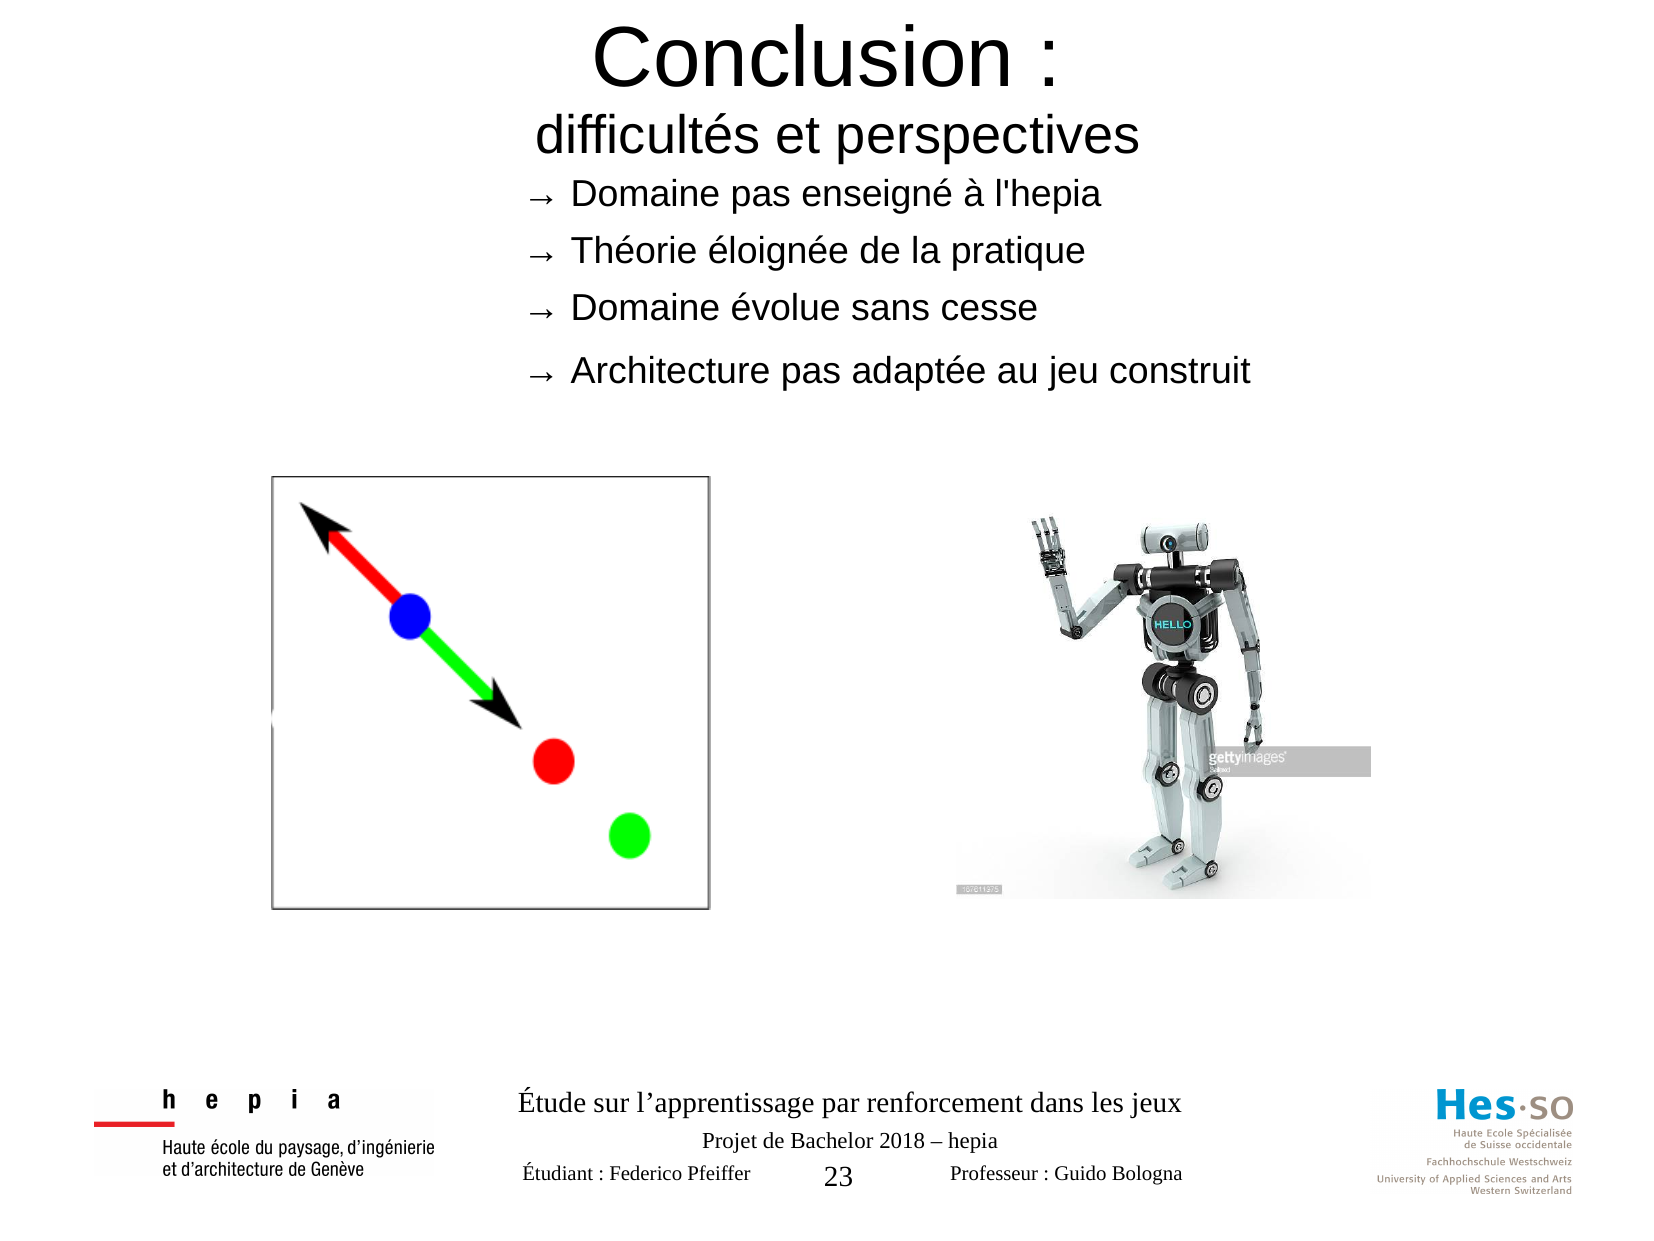

# Conclusion : difficultés et perspectives
→ Domaine pas enseigné à l'hepia
→ Théorie éloignée de la pratique
→ Domaine évolue sans cesse
→ Architecture pas adaptée au jeu construit
23